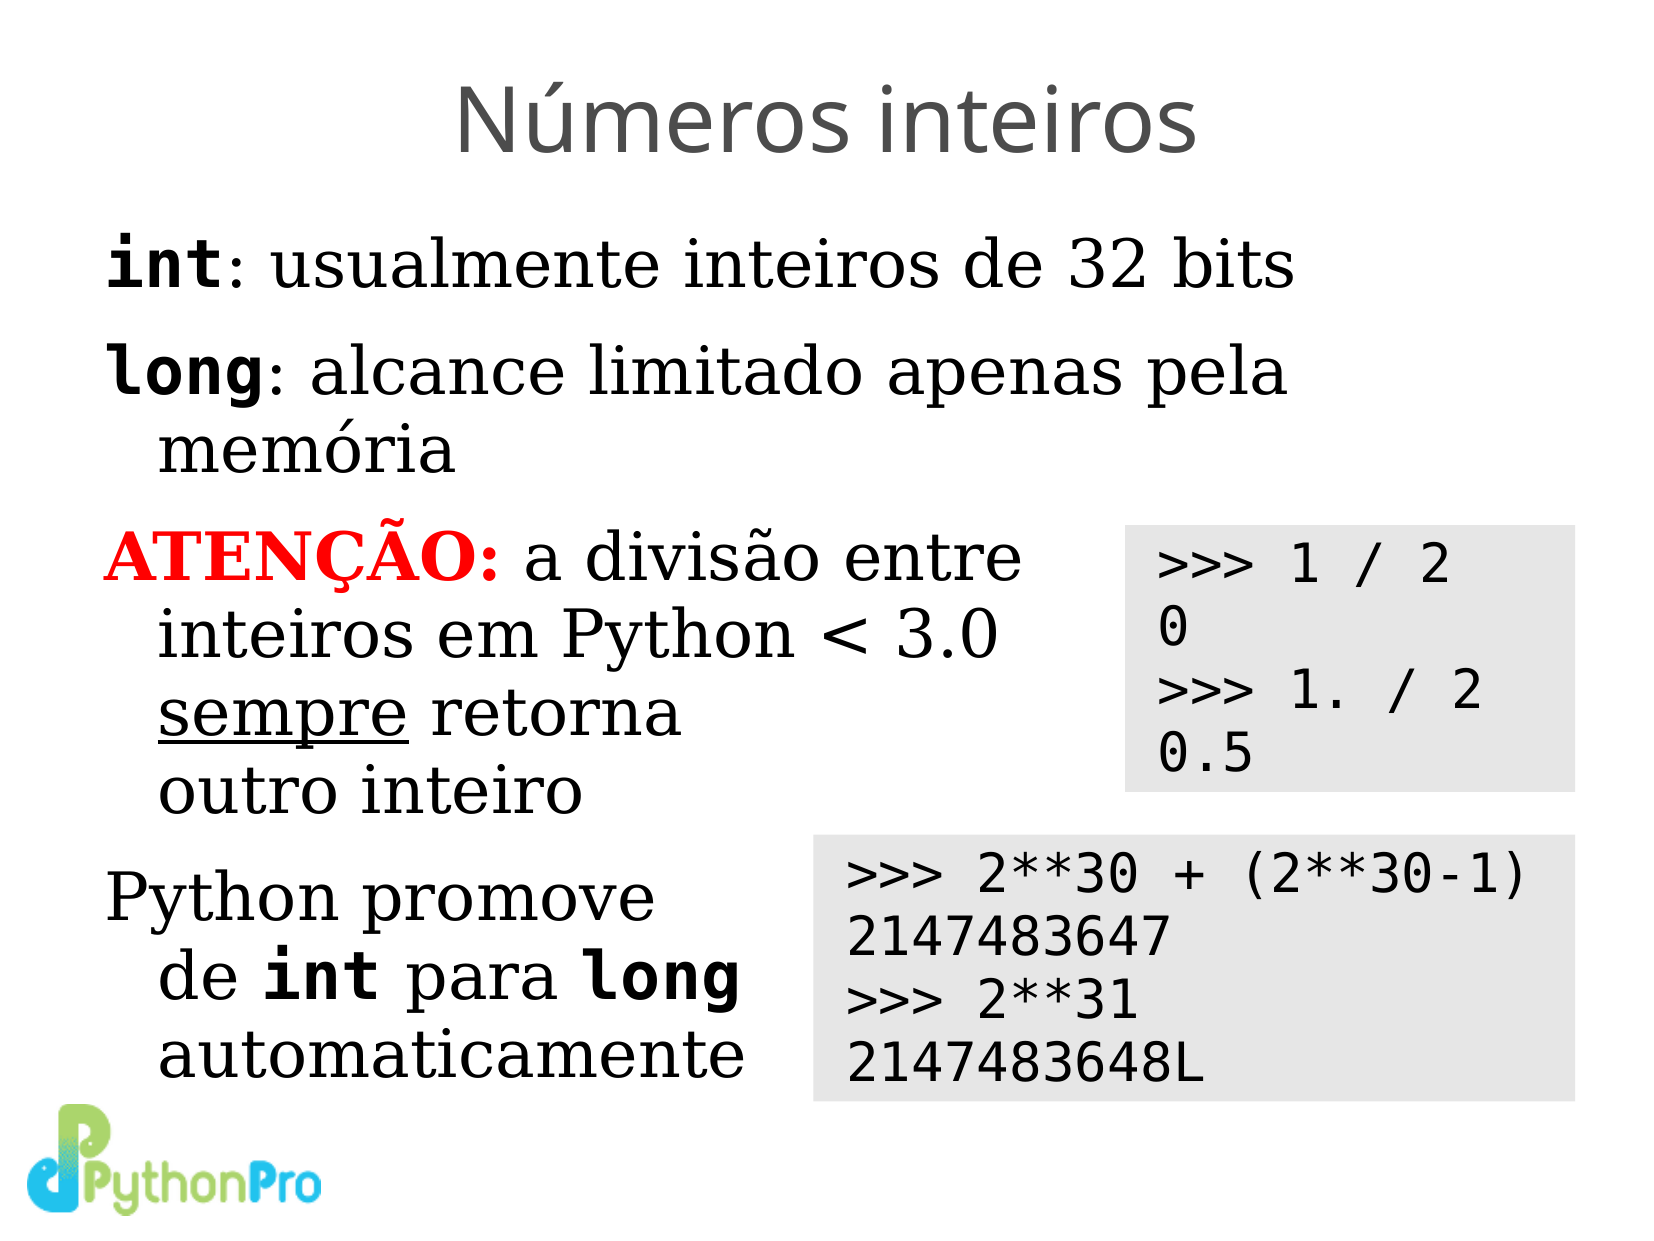

# Números inteiros
int: usualmente inteiros de 32 bits
long: alcance limitado apenas pela memória
ATENÇÃO: a divisão entre
inteiros em Python < 3.0
sempre retorna
outro inteiro
Python promove
de int para long
automaticamente
>>> 1 / 2
0
>>> 1. / 2
0.5
>>> 2**30 + (2**30-1)
2147483647
>>> 2**31
2147483648L